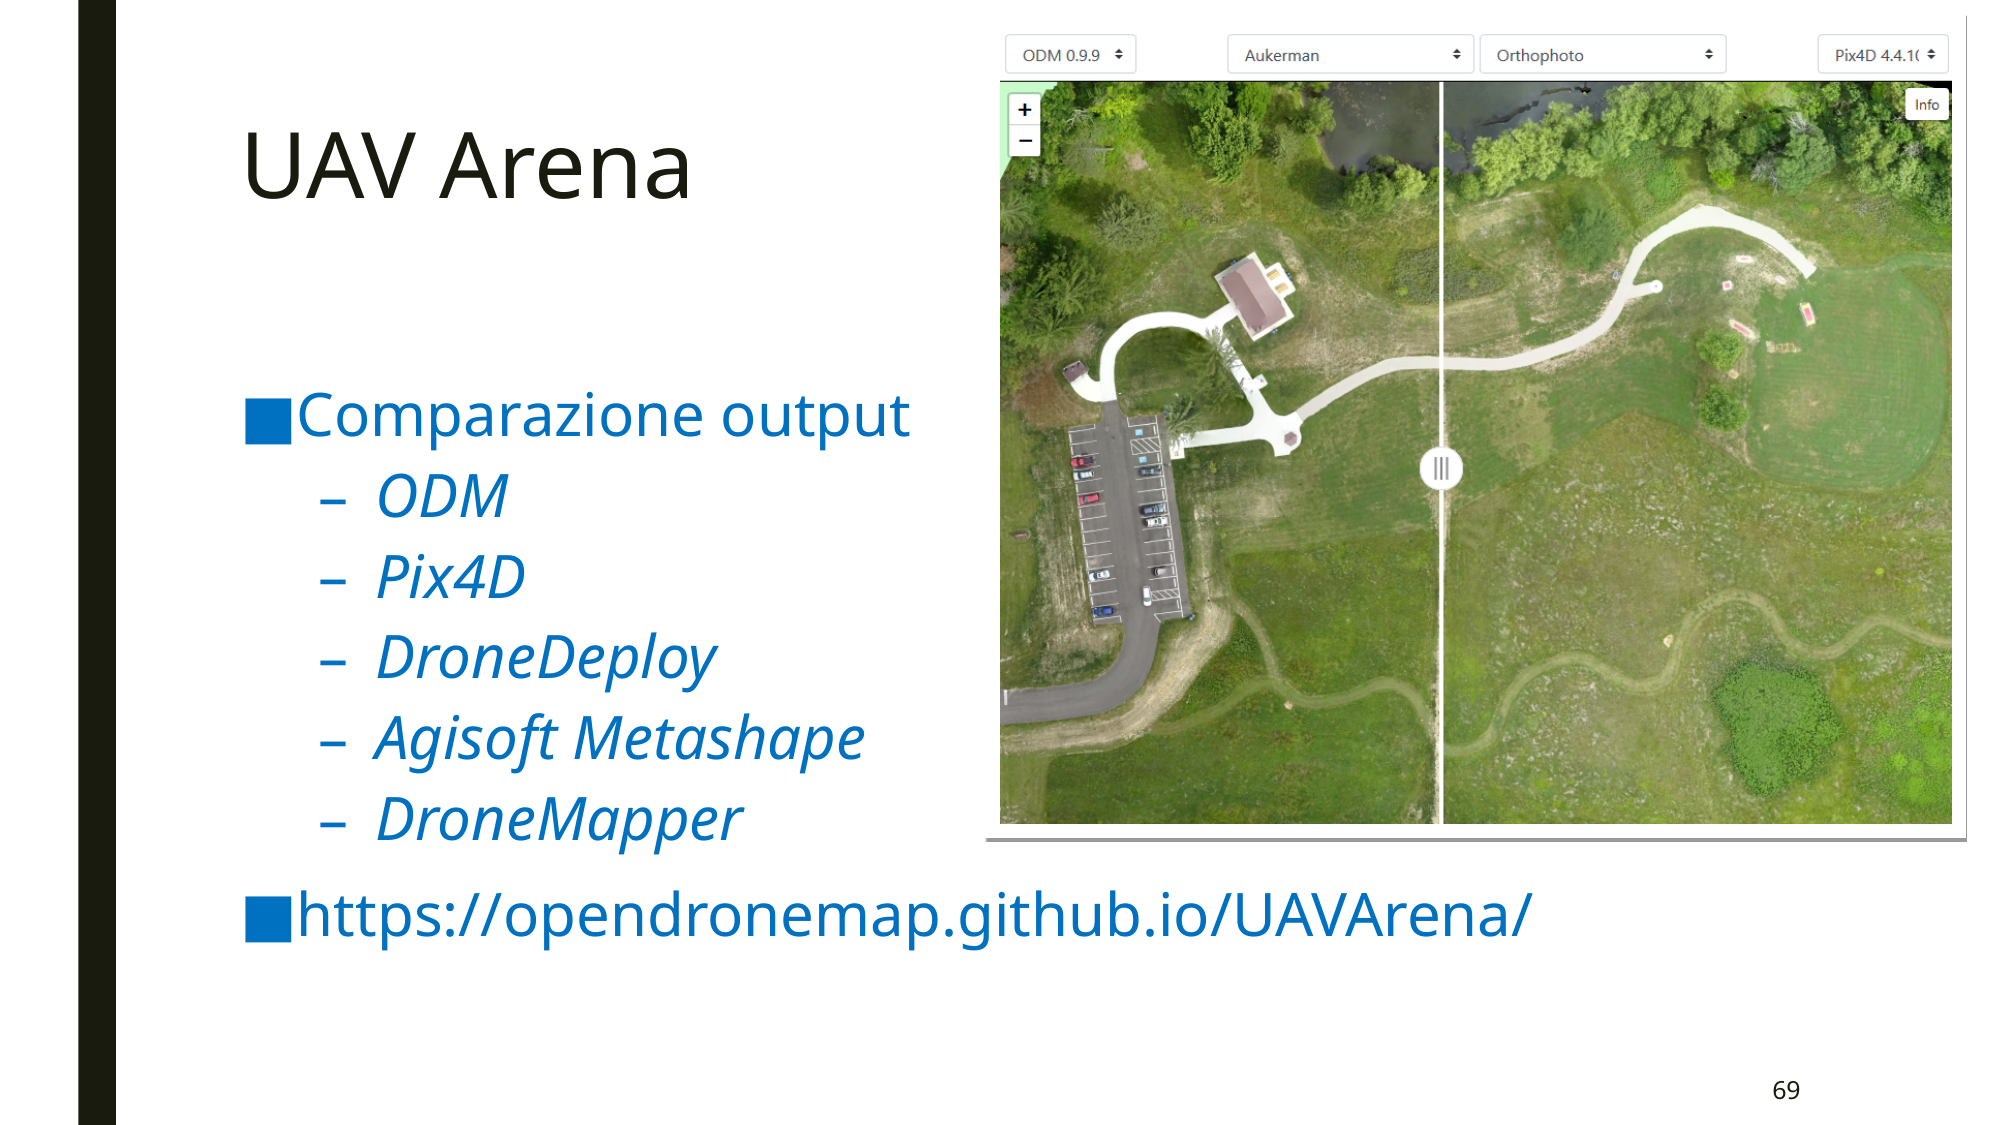

# UAV Arena
Comparazione output
ODM
Pix4D
DroneDeploy
Agisoft Metashape
DroneMapper
https://opendronemap.github.io/UAVArena/